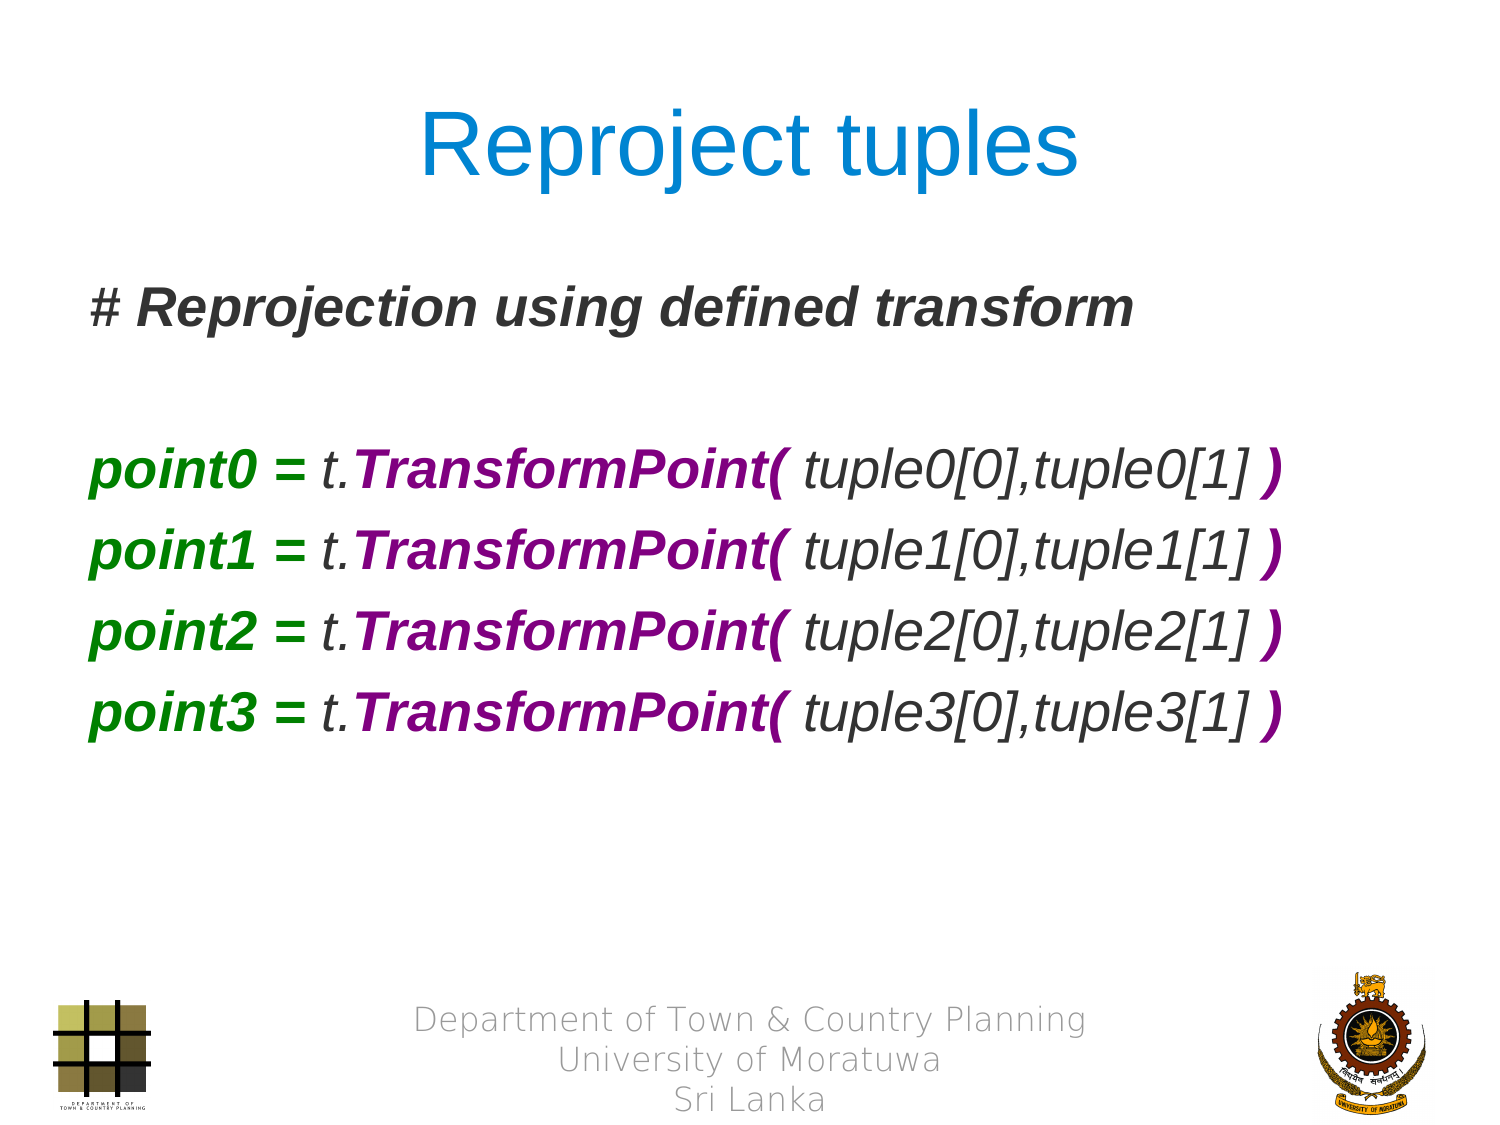

# Reproject tuples
# Reprojection using defined transform
point0 = t.TransformPoint( tuple0[0],tuple0[1] )
point1 = t.TransformPoint( tuple1[0],tuple1[1] )
point2 = t.TransformPoint( tuple2[0],tuple2[1] )
point3 = t.TransformPoint( tuple3[0],tuple3[1] )